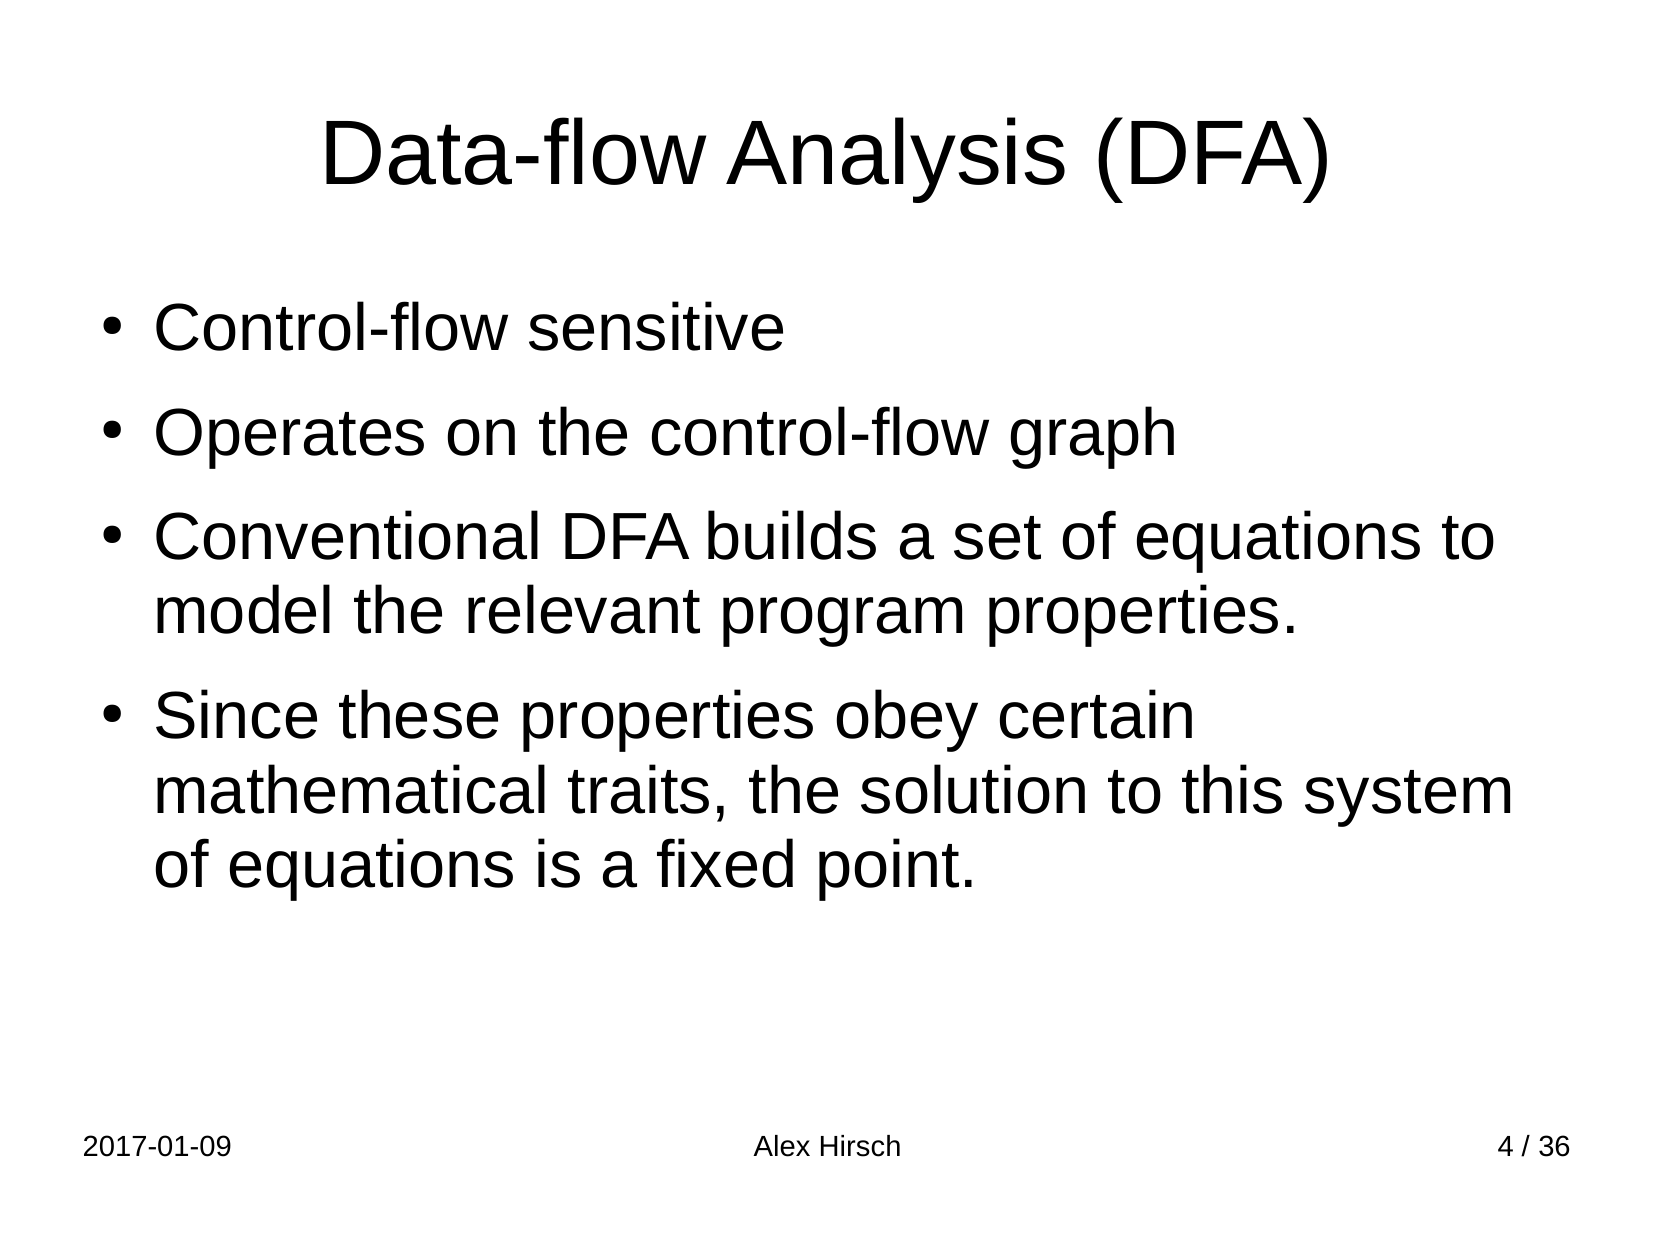

# Data-flow Analysis (DFA)
Control-flow sensitive
Operates on the control-flow graph
Conventional DFA builds a set of equations to model the relevant program properties.
Since these properties obey certain mathematical traits, the solution to this system of equations is a fixed point.
2017-01-09
Alex Hirsch
4